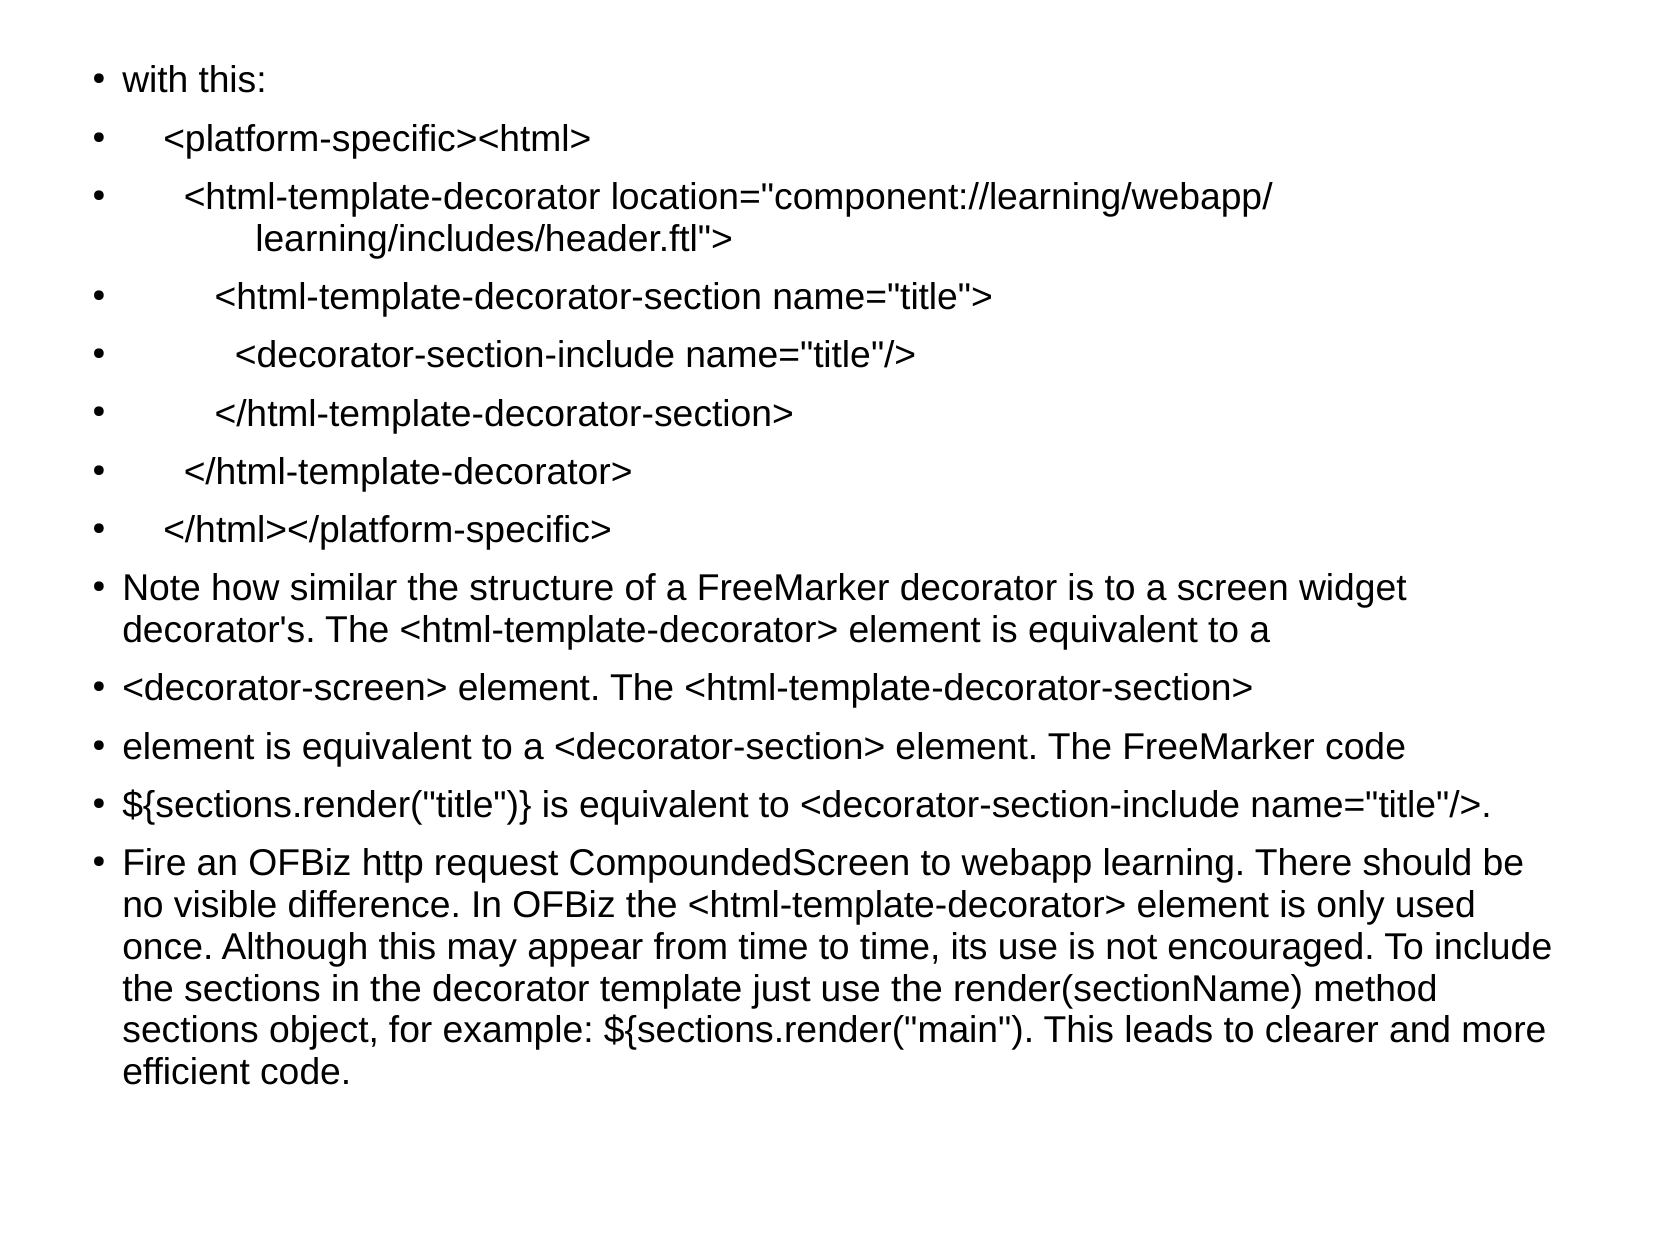

#
with this:
 <platform-specific><html>
 <html-template-decorator location="component://learning/webapp/ learning/includes/header.ftl">
 <html-template-decorator-section name="title">
 <decorator-section-include name="title"/>
 </html-template-decorator-section>
 </html-template-decorator>
 </html></platform-specific>
Note how similar the structure of a FreeMarker decorator is to a screen widget decorator's. The <html-template-decorator> element is equivalent to a
<decorator-screen> element. The <html-template-decorator-section>
element is equivalent to a <decorator-section> element. The FreeMarker code
${sections.render("title")} is equivalent to <decorator-section-include name="title"/>.
Fire an OFBiz http request CompoundedScreen to webapp learning. There should be no visible difference. In OFBiz the <html-template-decorator> element is only used once. Although this may appear from time to time, its use is not encouraged. To include the sections in the decorator template just use the render(sectionName) method sections object, for example: ${sections.render("main"). This leads to clearer and more efficient code.